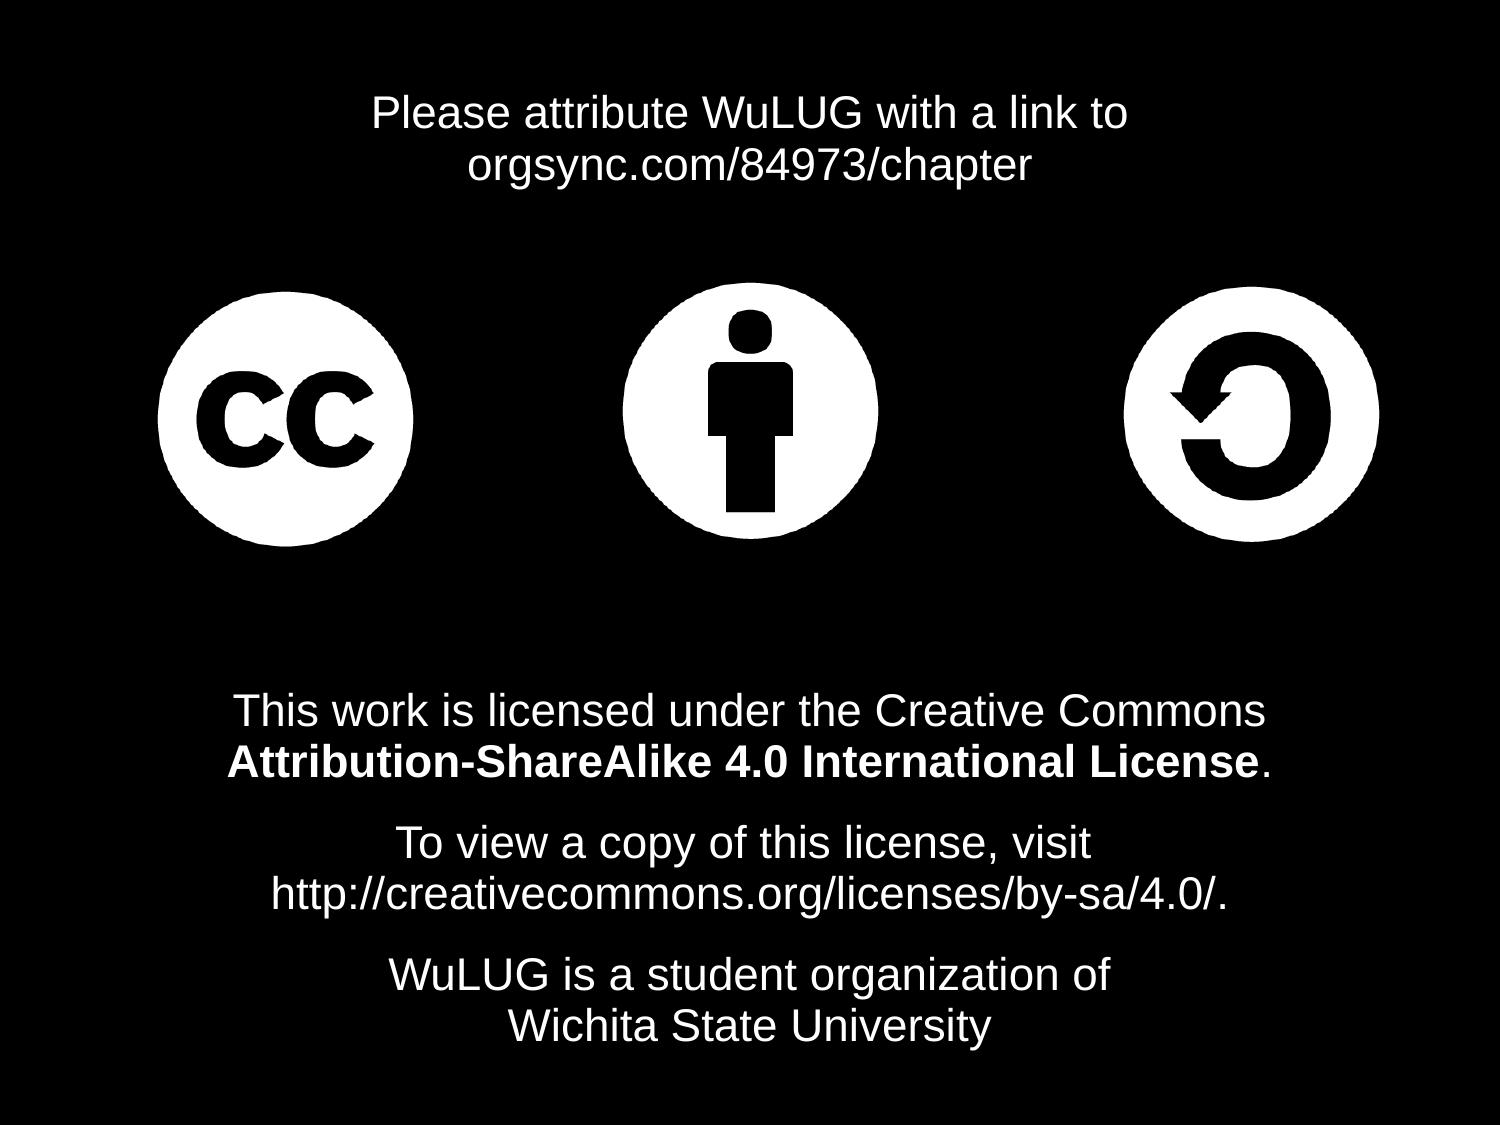

# Please attribute WuLUG with a link to orgsync.com/84973/chapter
This work is licensed under the Creative Commons
Attribution-ShareAlike 4.0 International License.
To view a copy of this license, visit http://creativecommons.org/licenses/by-sa/4.0/.
WuLUG is a student organization of
Wichita State University